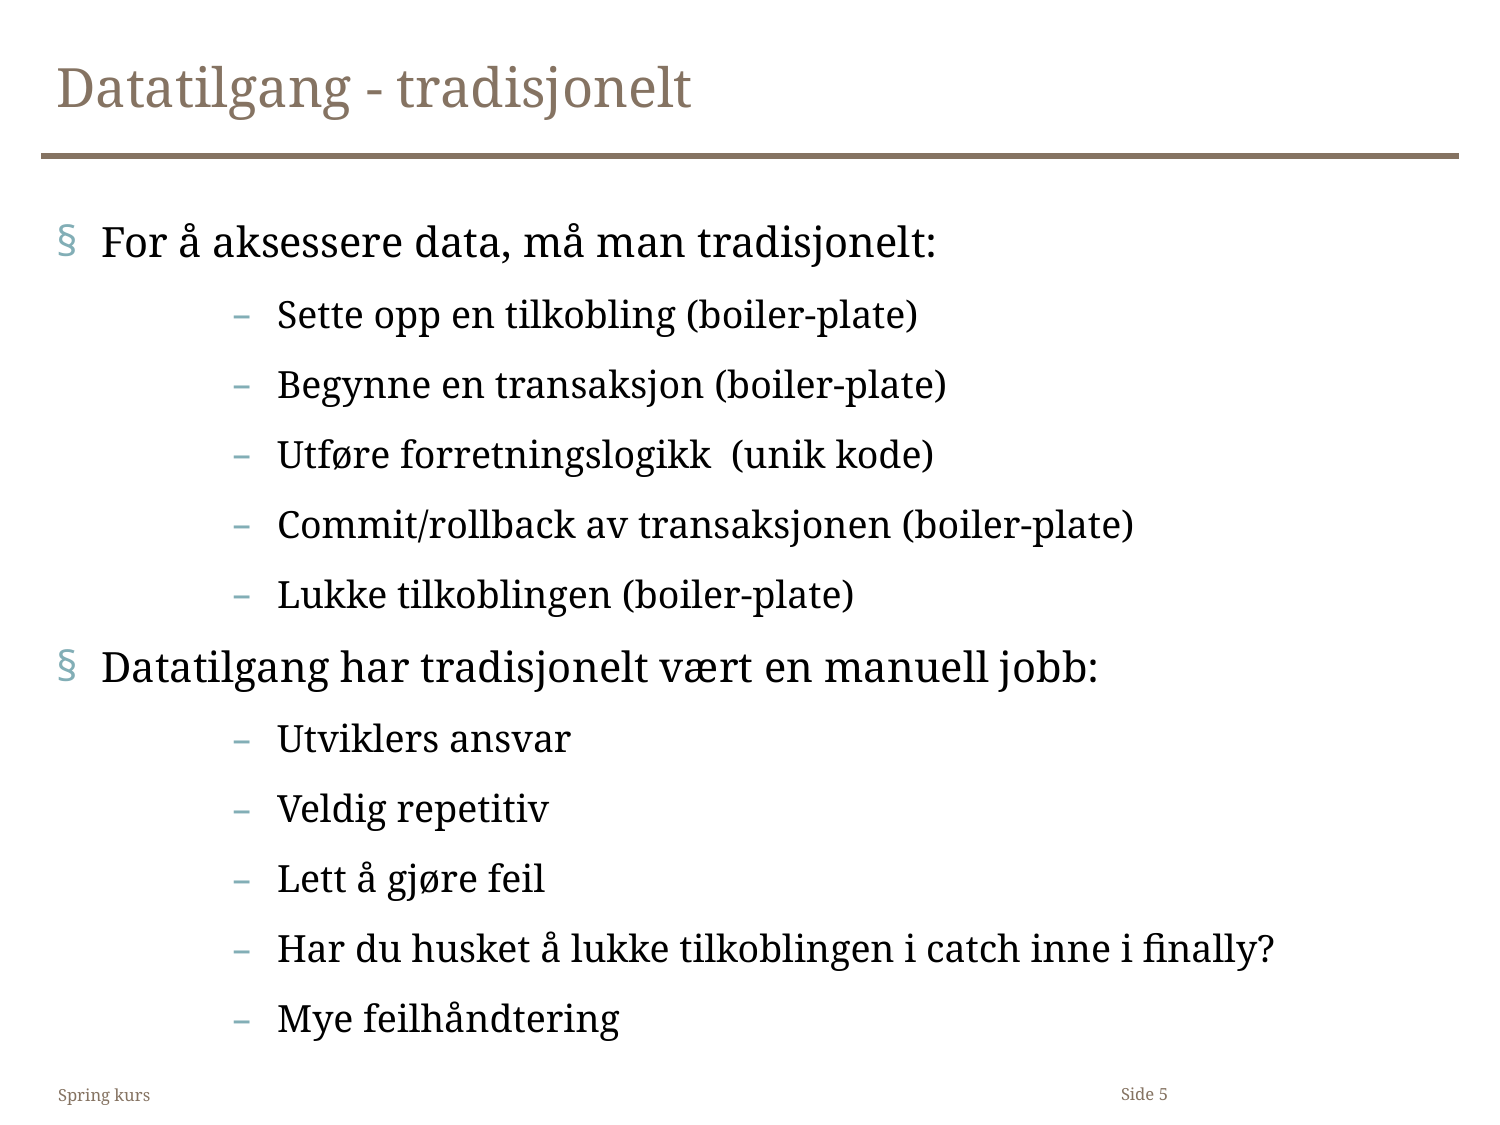

# Datatilgang - tradisjonelt
For å aksessere data, må man tradisjonelt:
Sette opp en tilkobling (boiler-plate)
Begynne en transaksjon (boiler-plate)
Utføre forretningslogikk (unik kode)
Commit/rollback av transaksjonen (boiler-plate)
Lukke tilkoblingen (boiler-plate)
Datatilgang har tradisjonelt vært en manuell jobb:
Utviklers ansvar
Veldig repetitiv
Lett å gjøre feil
Har du husket å lukke tilkoblingen i catch inne i finally?
Mye feilhåndtering
Spring kurs
Side